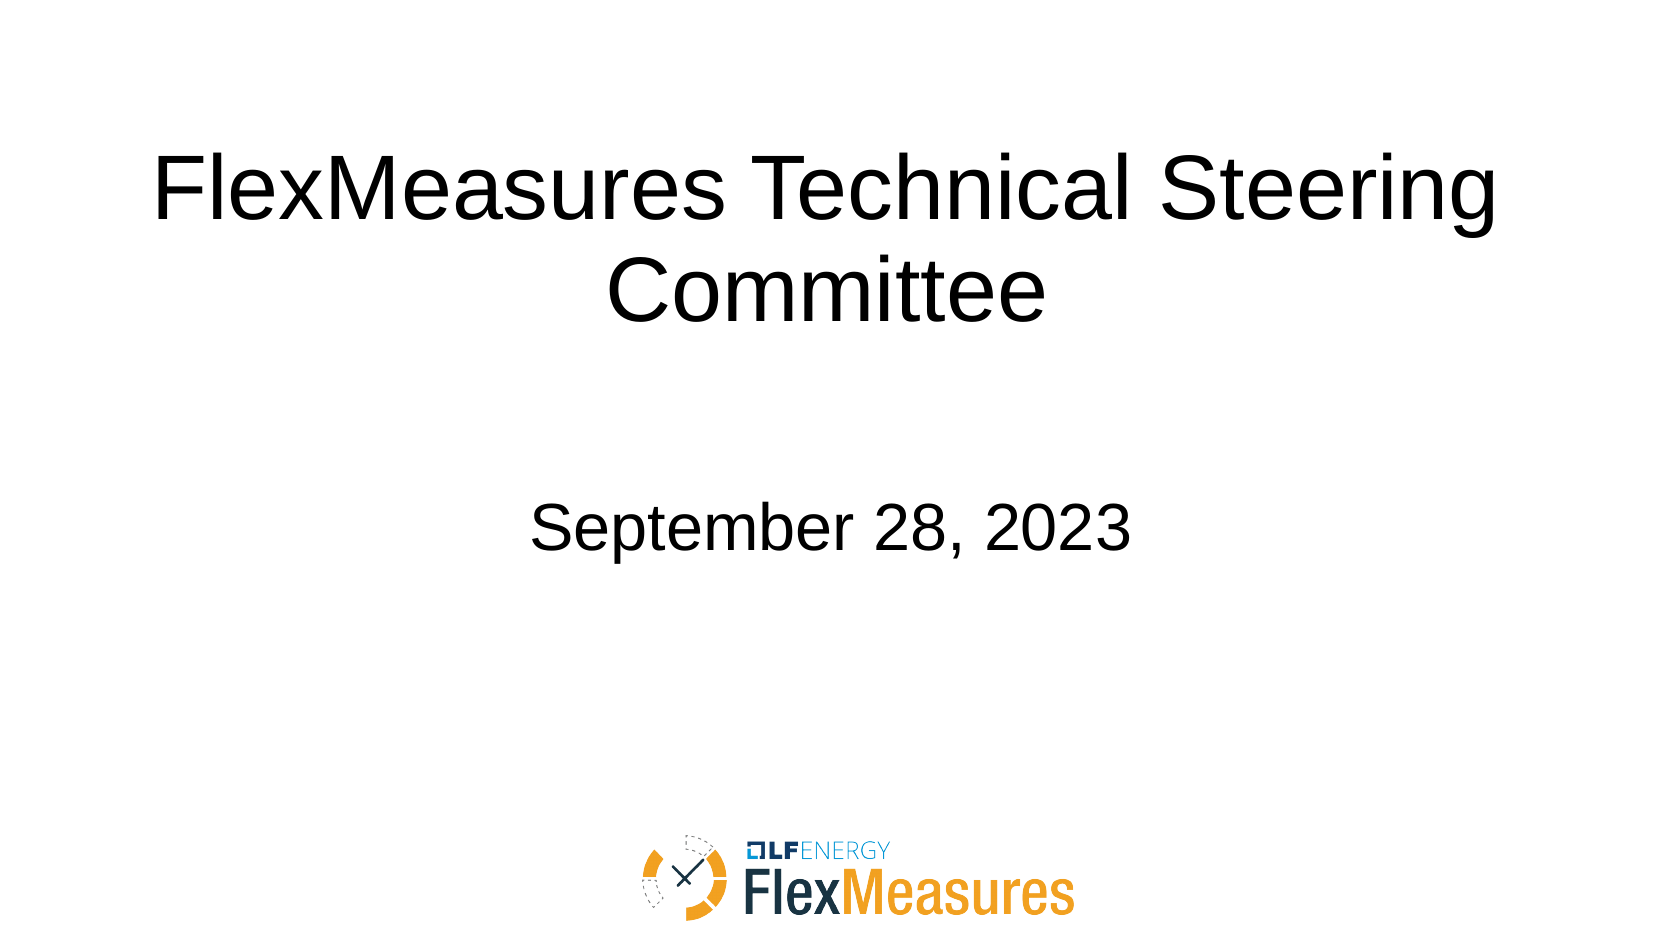

# FlexMeasures Technical Steering Committee
September 28, 2023